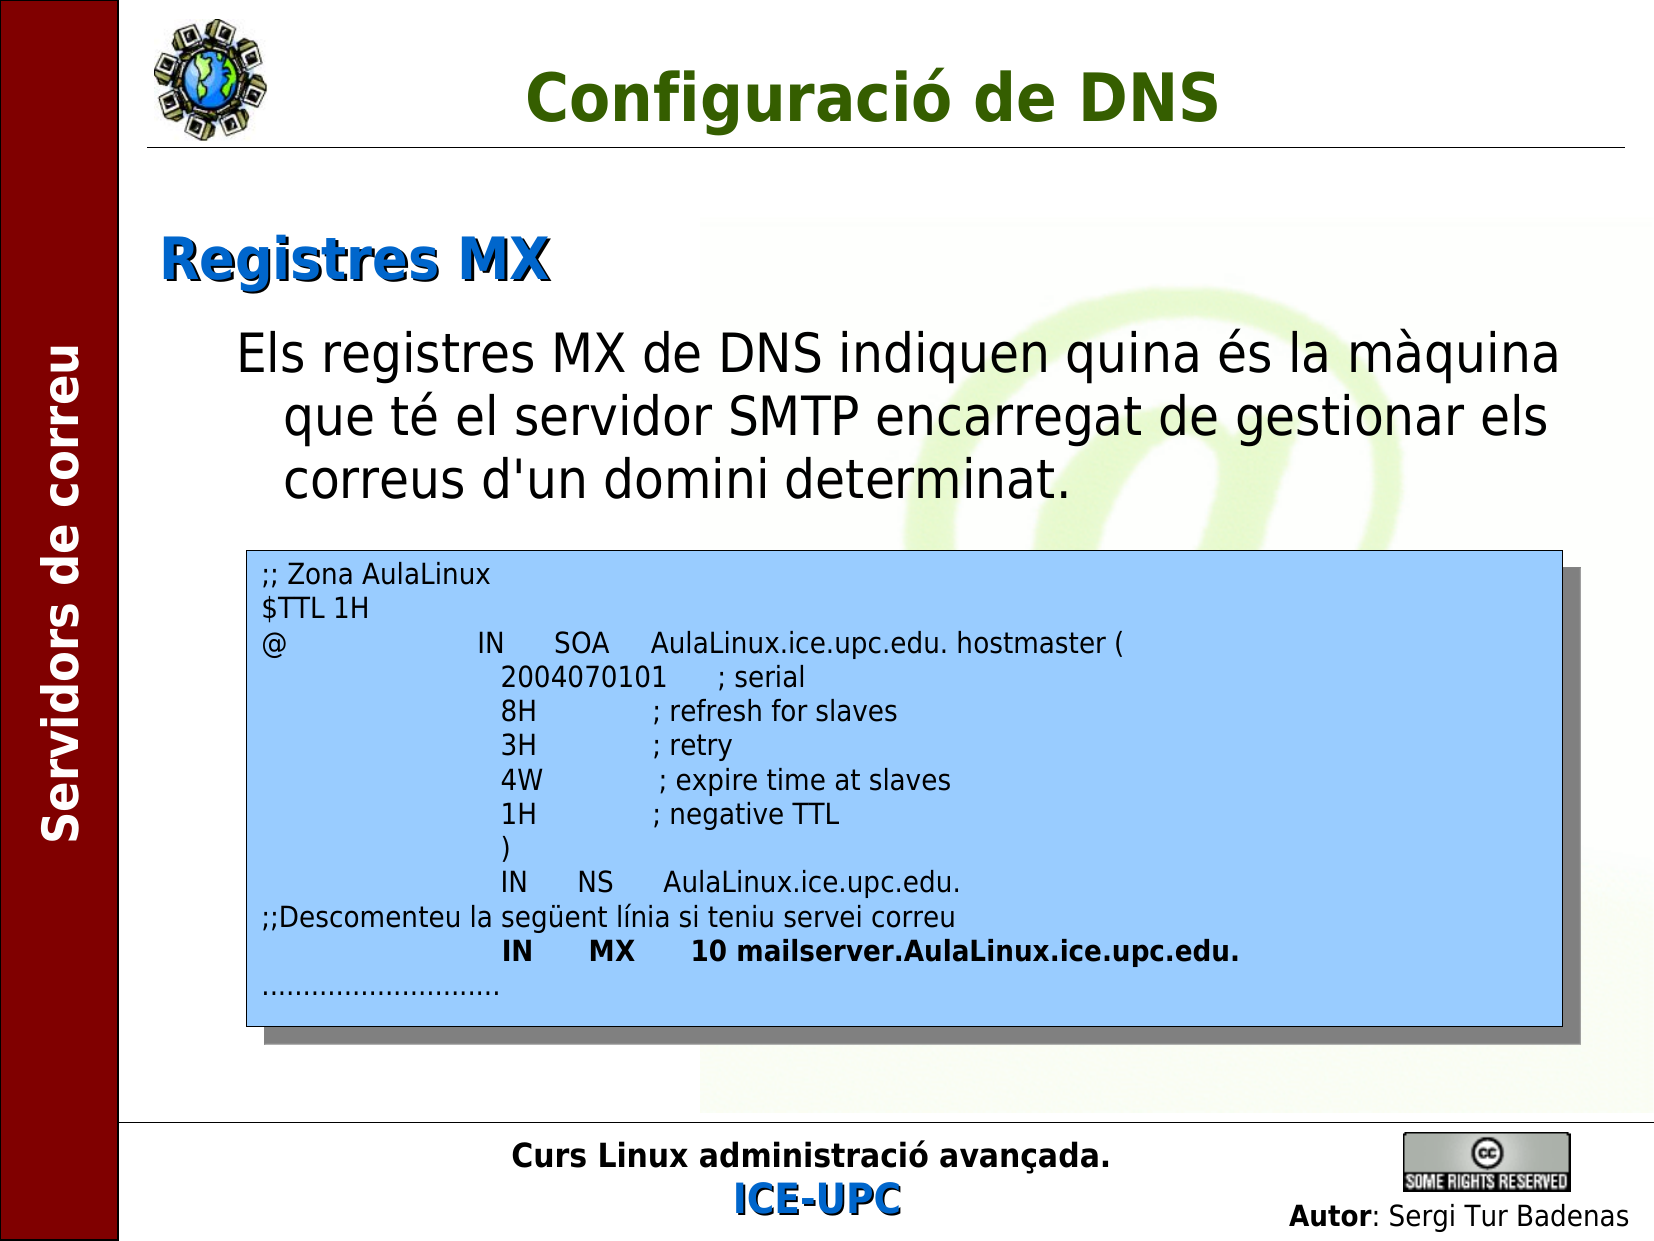

# Configuració de DNS
Registres MX
Els registres MX de DNS indiquen quina és la màquina que té el servidor SMTP encarregat de gestionar els correus d'un domini determinat.
;; Zona AulaLinux
$TTL 1H
@ IN SOA AulaLinux.ice.upc.edu. hostmaster (
 2004070101  ; serial
 8H  ; refresh for slaves
 3H  ; retry
 4W  ; expire time at slaves
 1H  ; negative TTL
 )
 IN NS AulaLinux.ice.upc.edu.
;;Descomenteu la següent línia si teniu servei correu
 IN MX 10 mailserver.AulaLinux.ice.upc.edu.
.............................